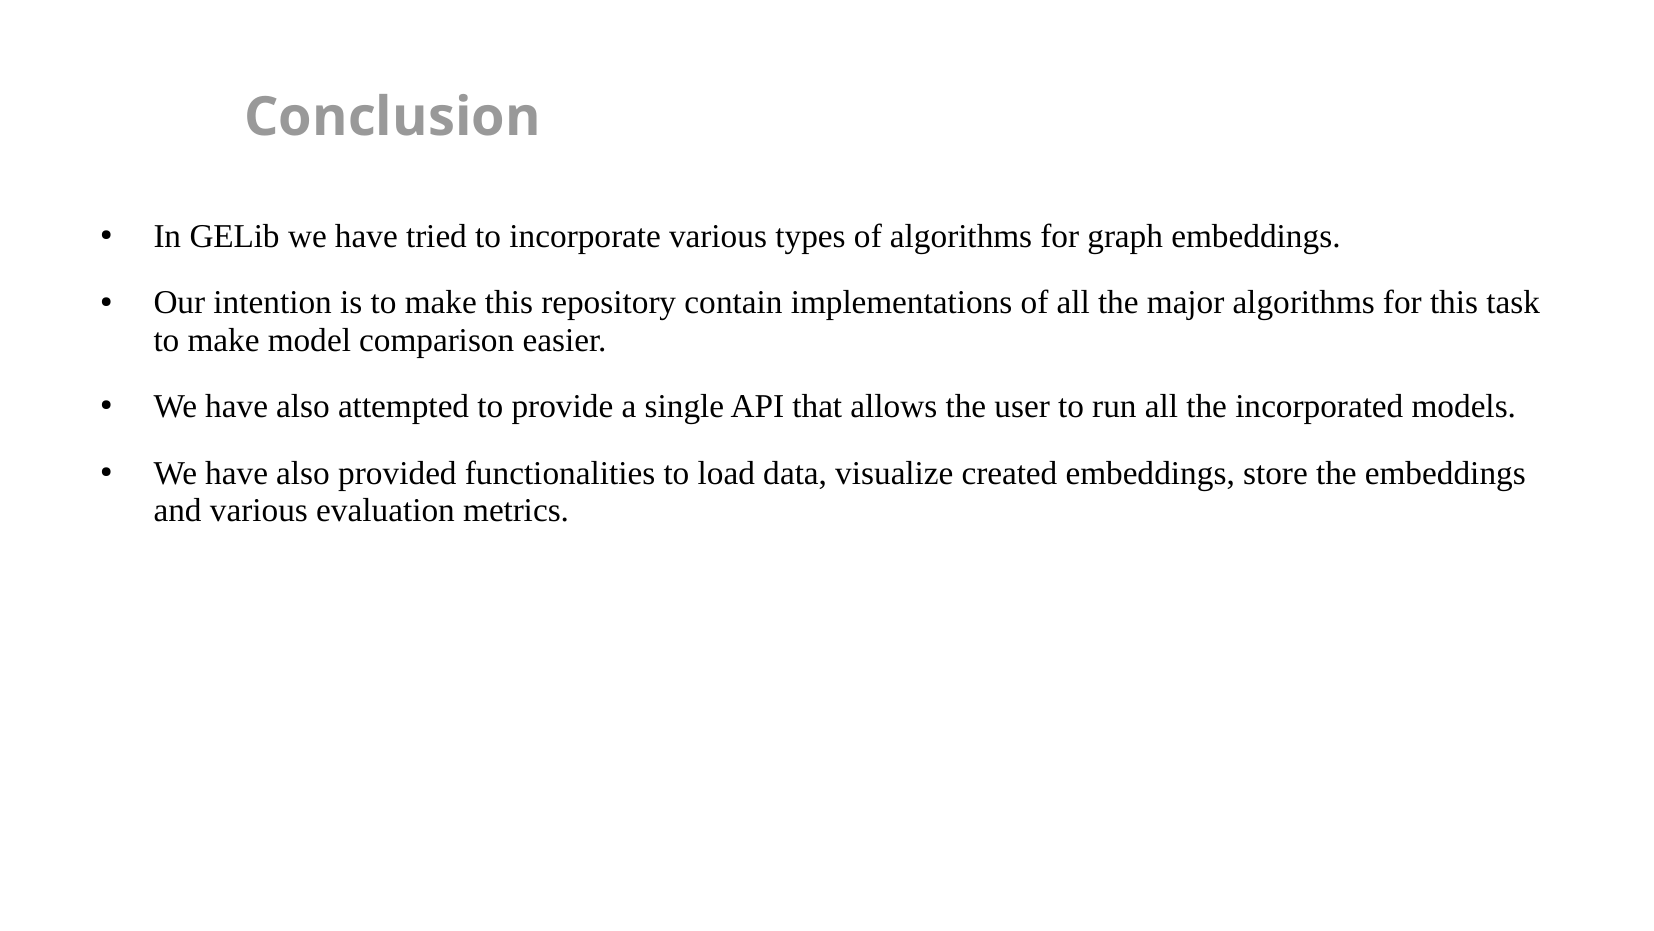

# Conclusion
In GELib we have tried to incorporate various types of algorithms for graph embeddings.
Our intention is to make this repository contain implementations of all the major algorithms for this task to make model comparison easier.
We have also attempted to provide a single API that allows the user to run all the incorporated models.
We have also provided functionalities to load data, visualize created embeddings, store the embeddings and various evaluation metrics.